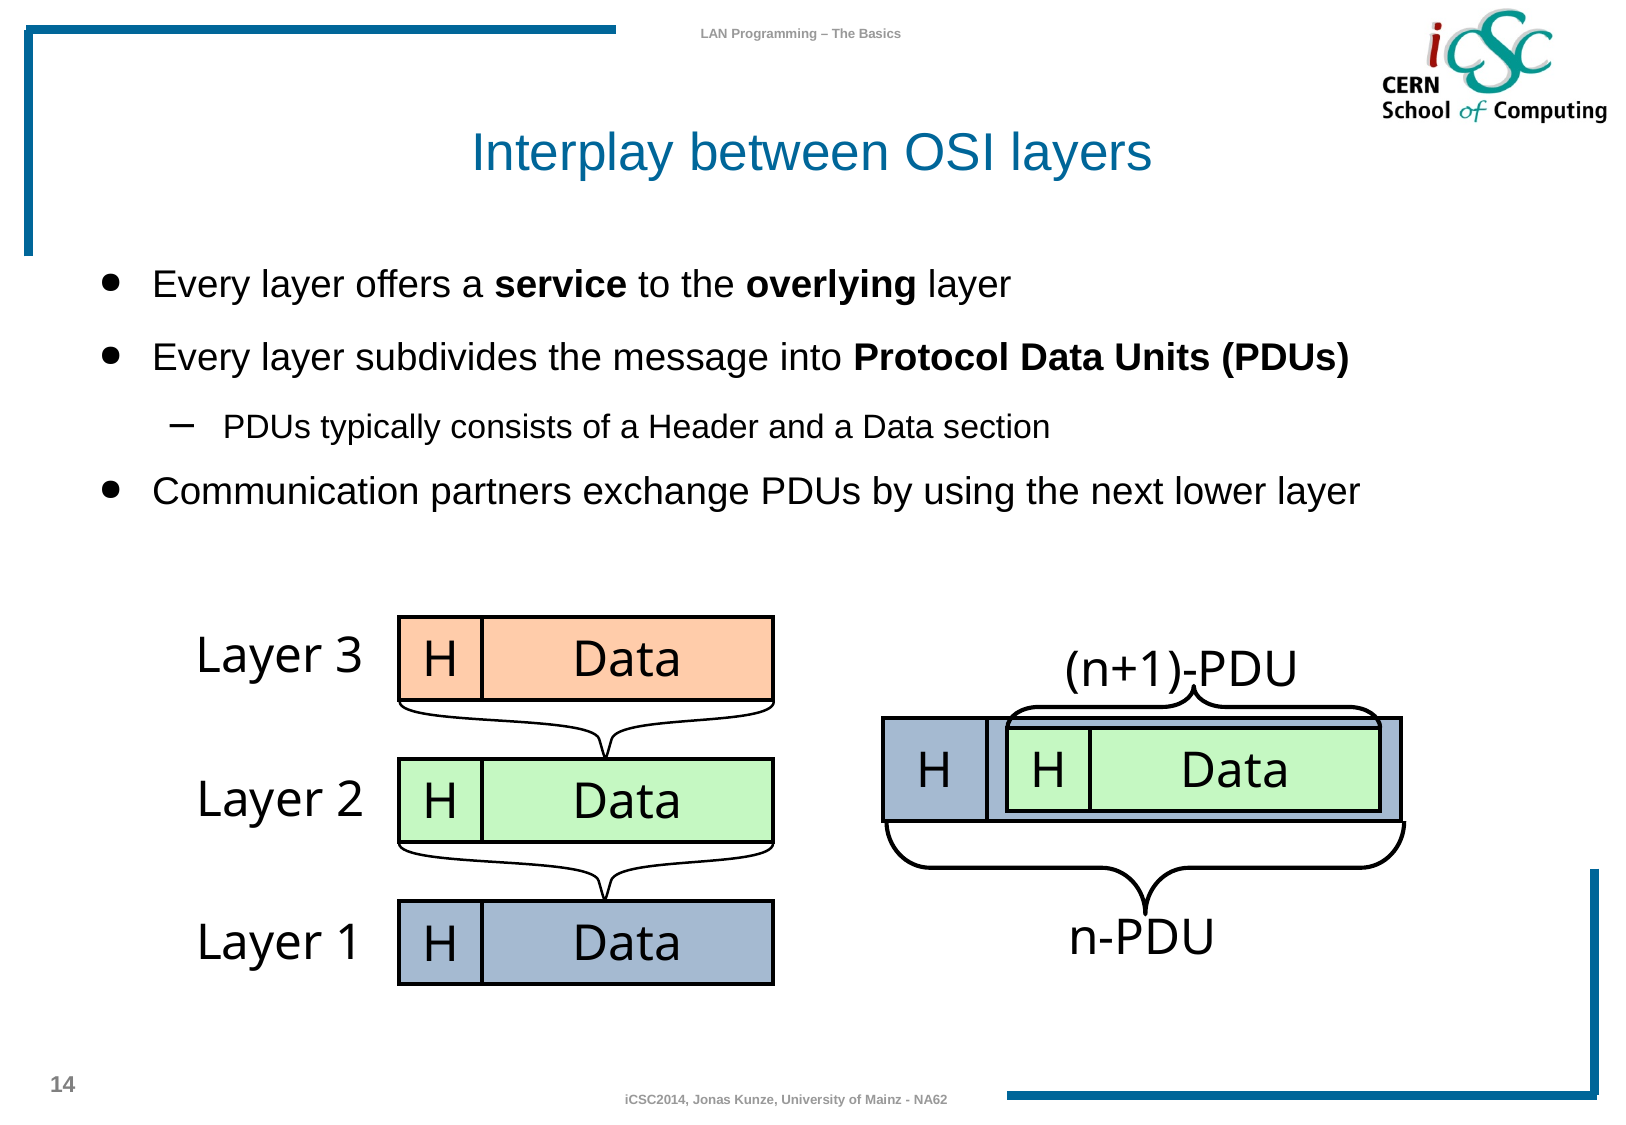

# Interplay between OSI layers
Every layer offers a service to the overlying layer
Every layer subdivides the message into Protocol Data Units (PDUs)
PDUs typically consists of a Header and a Data section
Communication partners exchange PDUs by using the next lower layer